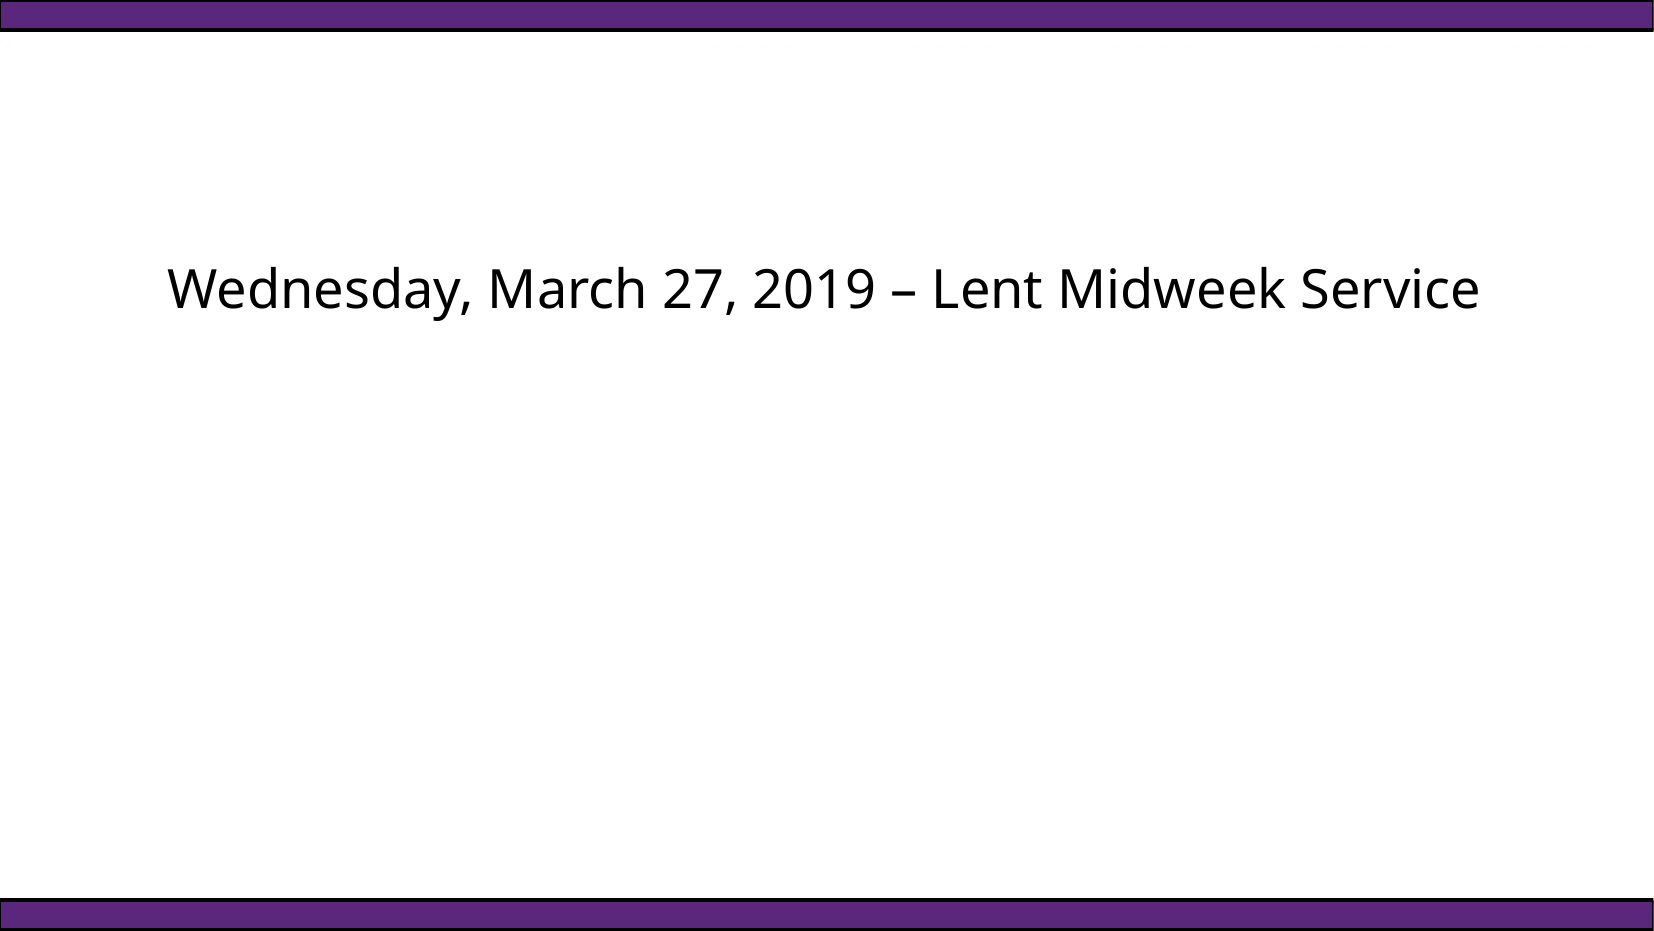

Wednesday, March 27, 2019 – Lent Midweek Service